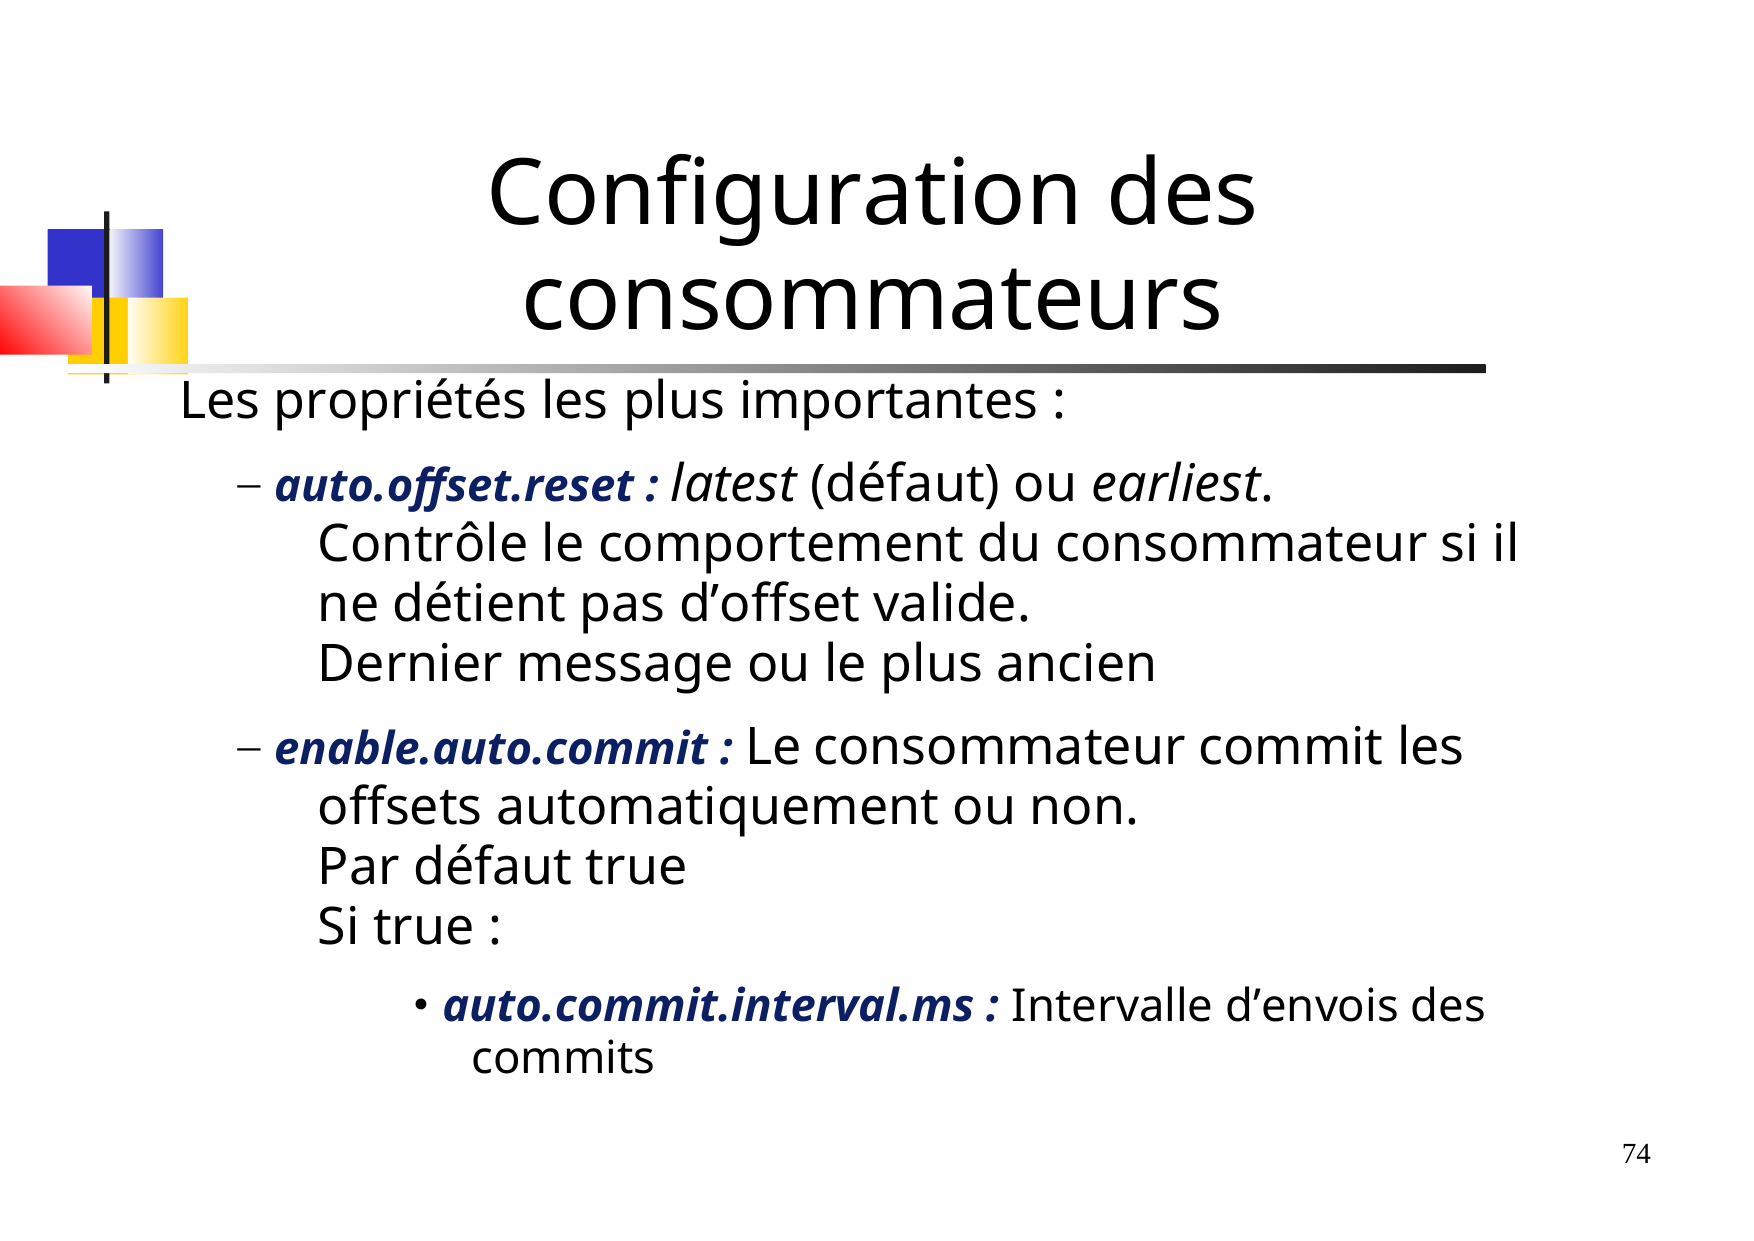

# Configuration des consommateurs
Les propriétés les plus importantes :
auto.offset.reset : latest (défaut) ou earliest.
Contrôle le comportement du consommateur si il ne détient pas d’offset valide.
Dernier message ou le plus ancien
enable.auto.commit : Le consommateur commit les offsets automatiquement ou non.
Par défaut true
Si true :
auto.commit.interval.ms : Intervalle d’envois des commits